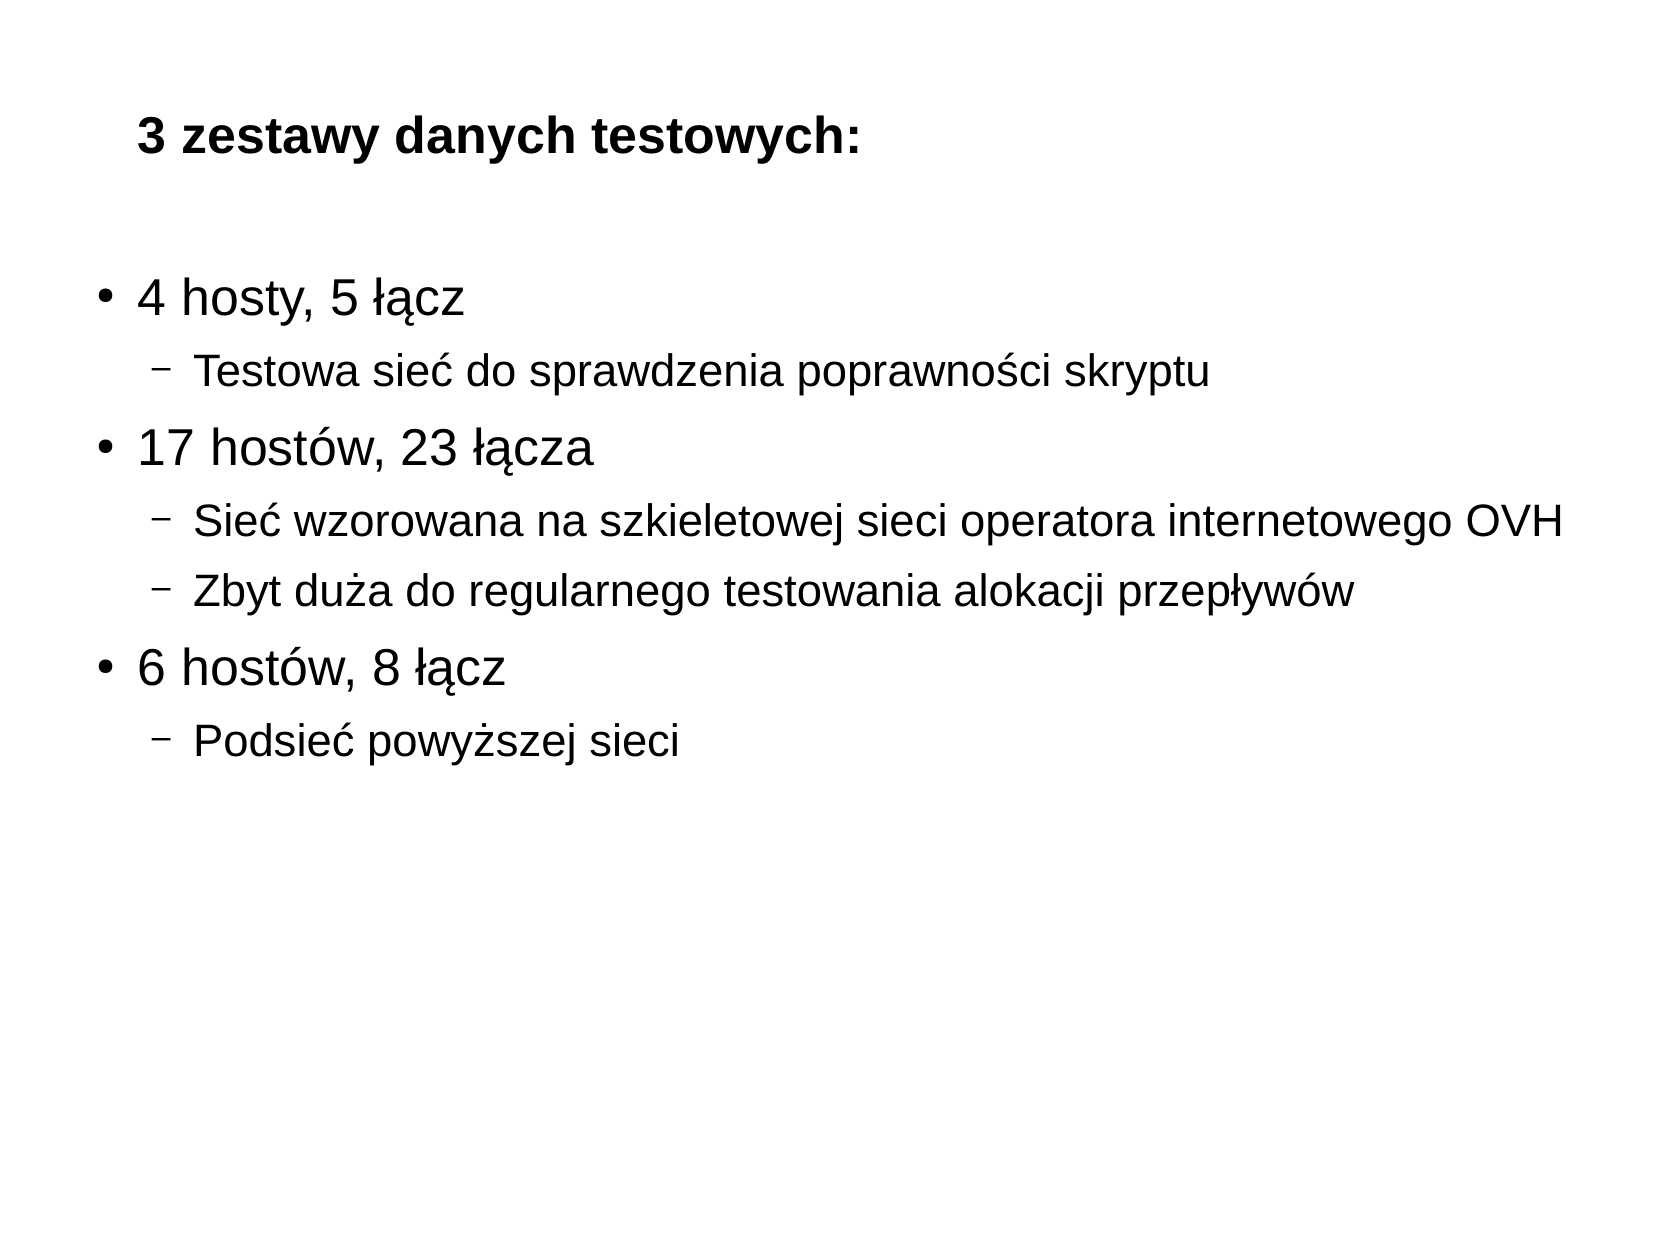

# 3 zestawy danych testowych:
4 hosty, 5 łącz
Testowa sieć do sprawdzenia poprawności skryptu
17 hostów, 23 łącza
Sieć wzorowana na szkieletowej sieci operatora internetowego OVH
Zbyt duża do regularnego testowania alokacji przepływów
6 hostów, 8 łącz
Podsieć powyższej sieci